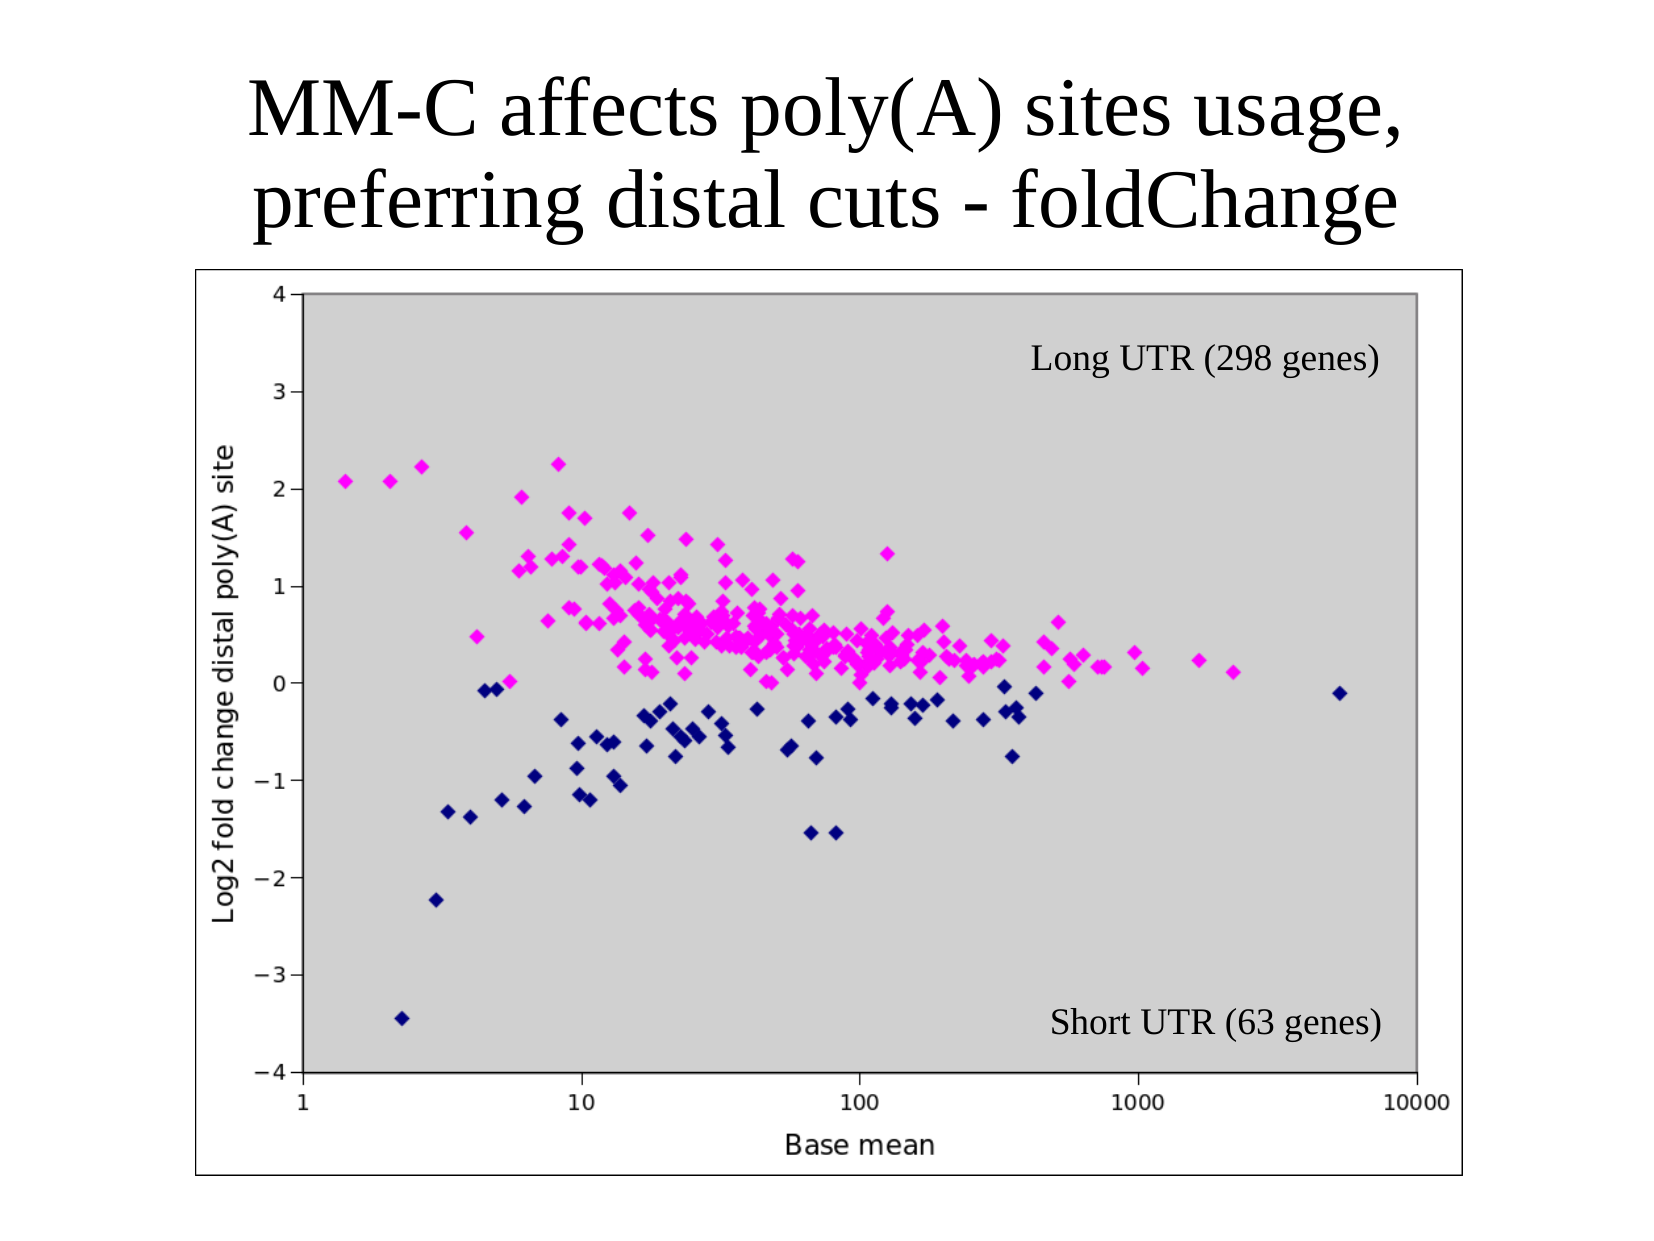

# MM-C affects poly(A) sites usage, preferring distal cuts - foldChange
Long UTR (298 genes)
Short UTR (63 genes)